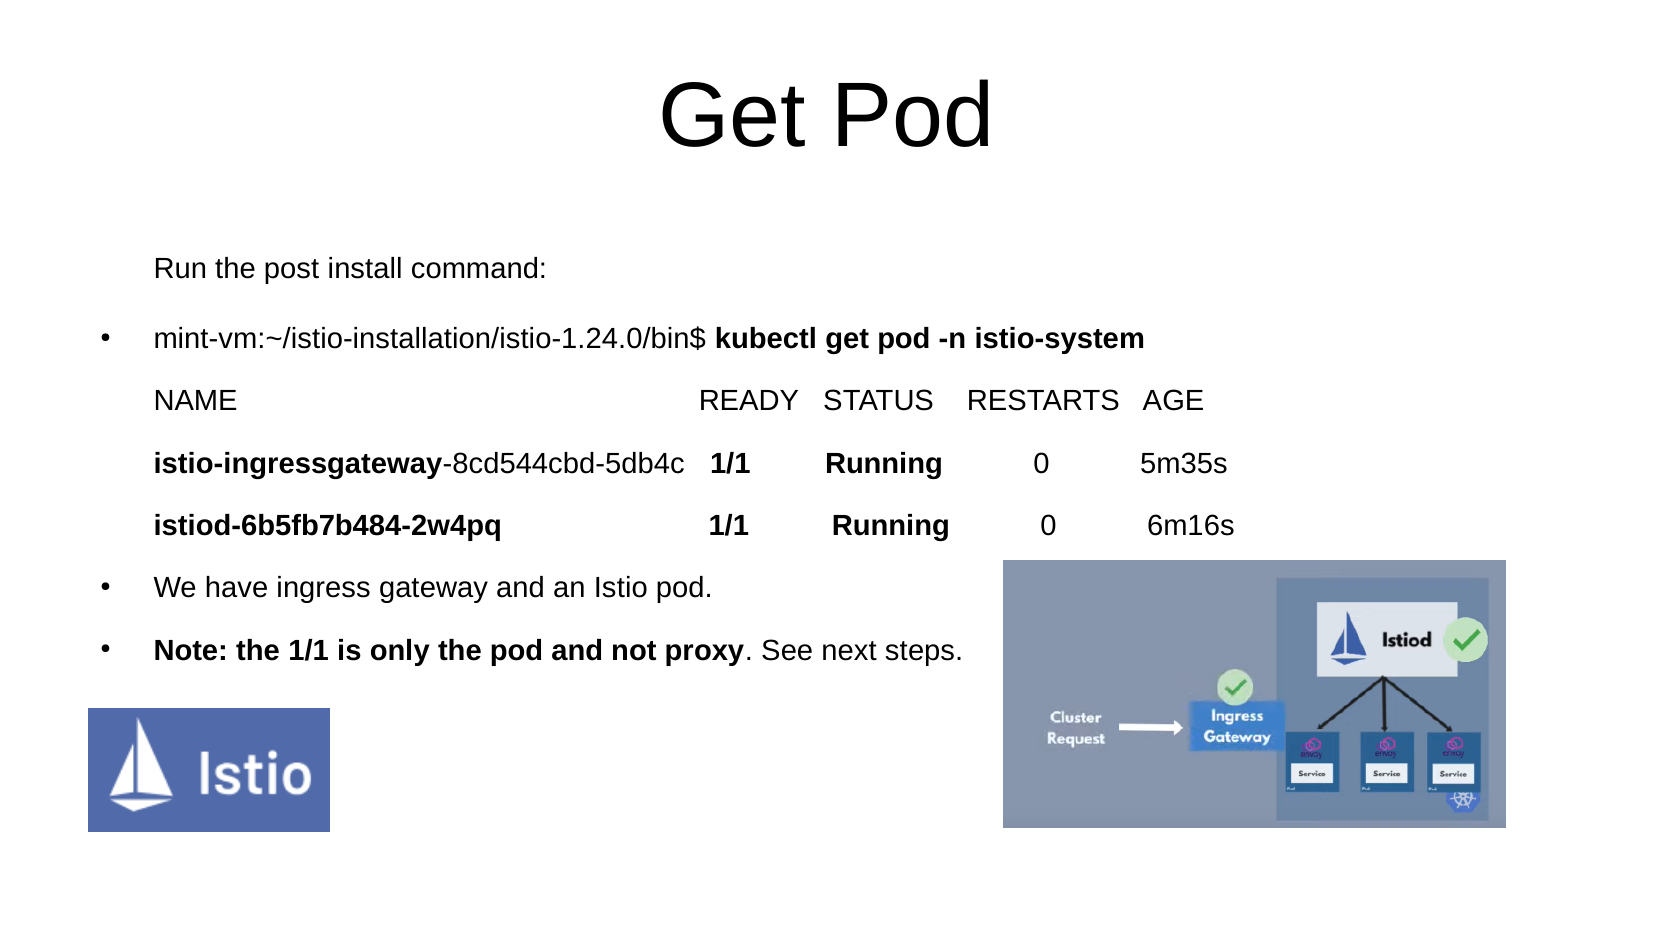

# Get Pod
Run the post install command:
mint-vm:~/istio-installation/istio-1.24.0/bin$ kubectl get pod -n istio-system
NAME READY STATUS RESTARTS AGE
istio-ingressgateway-8cd544cbd-5db4c 1/1 Running 0 5m35s
istiod-6b5fb7b484-2w4pq 1/1 Running 0 6m16s
We have ingress gateway and an Istio pod.
Note: the 1/1 is only the pod and not proxy. See next steps.